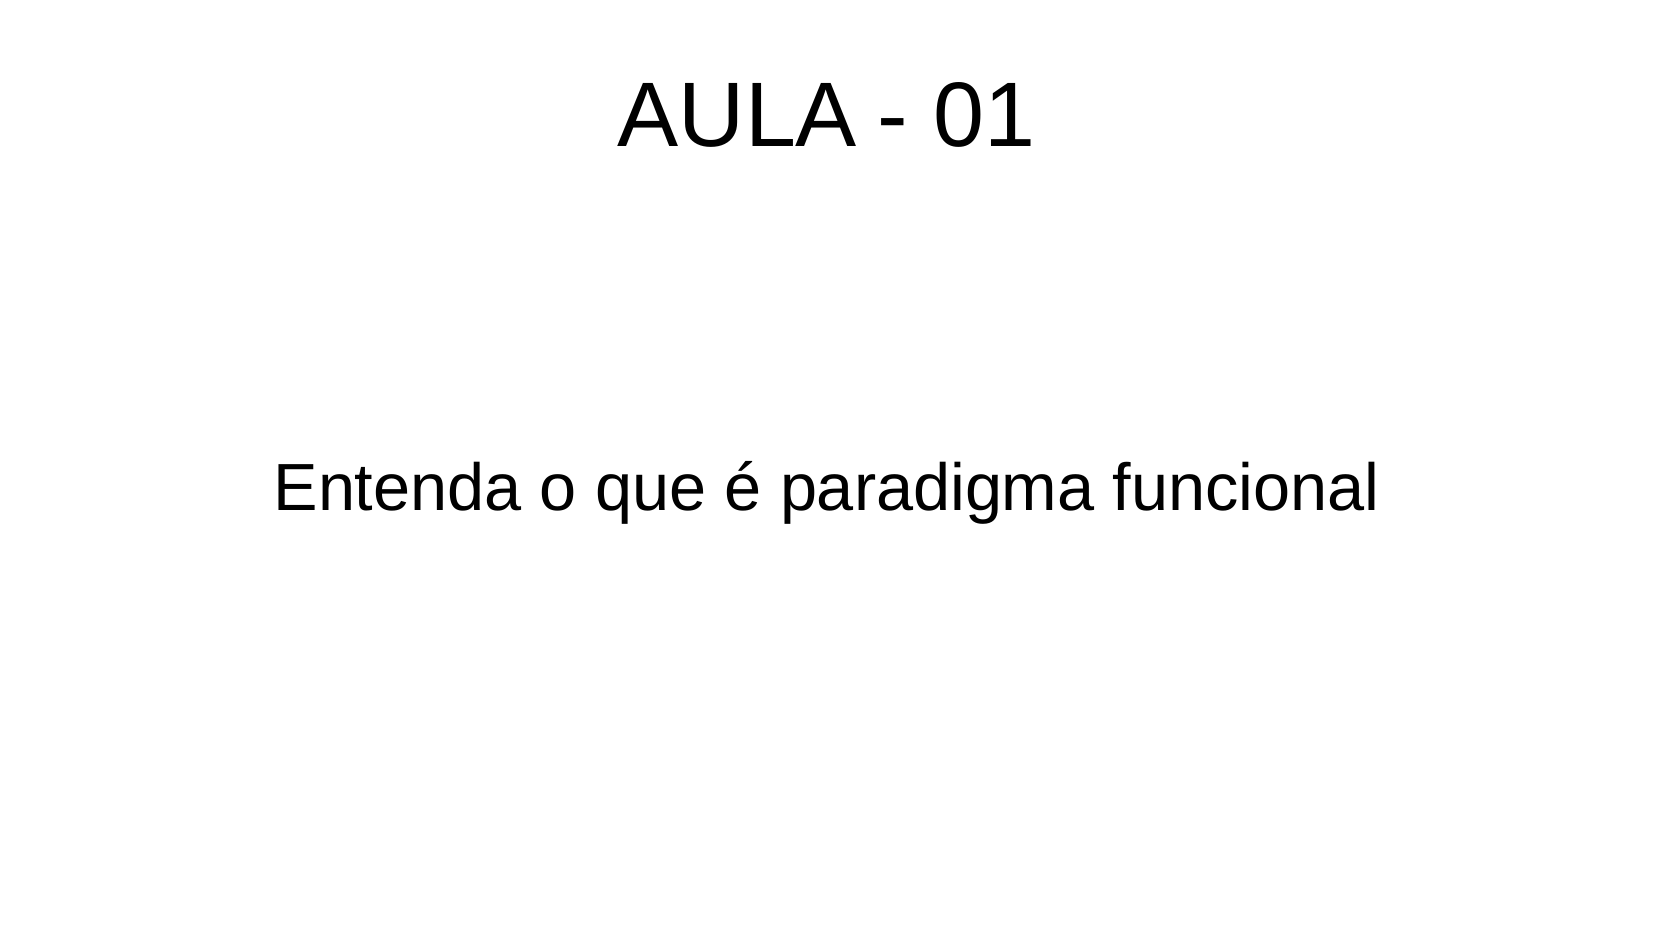

# AULA - 01
Entenda o que é paradigma funcional